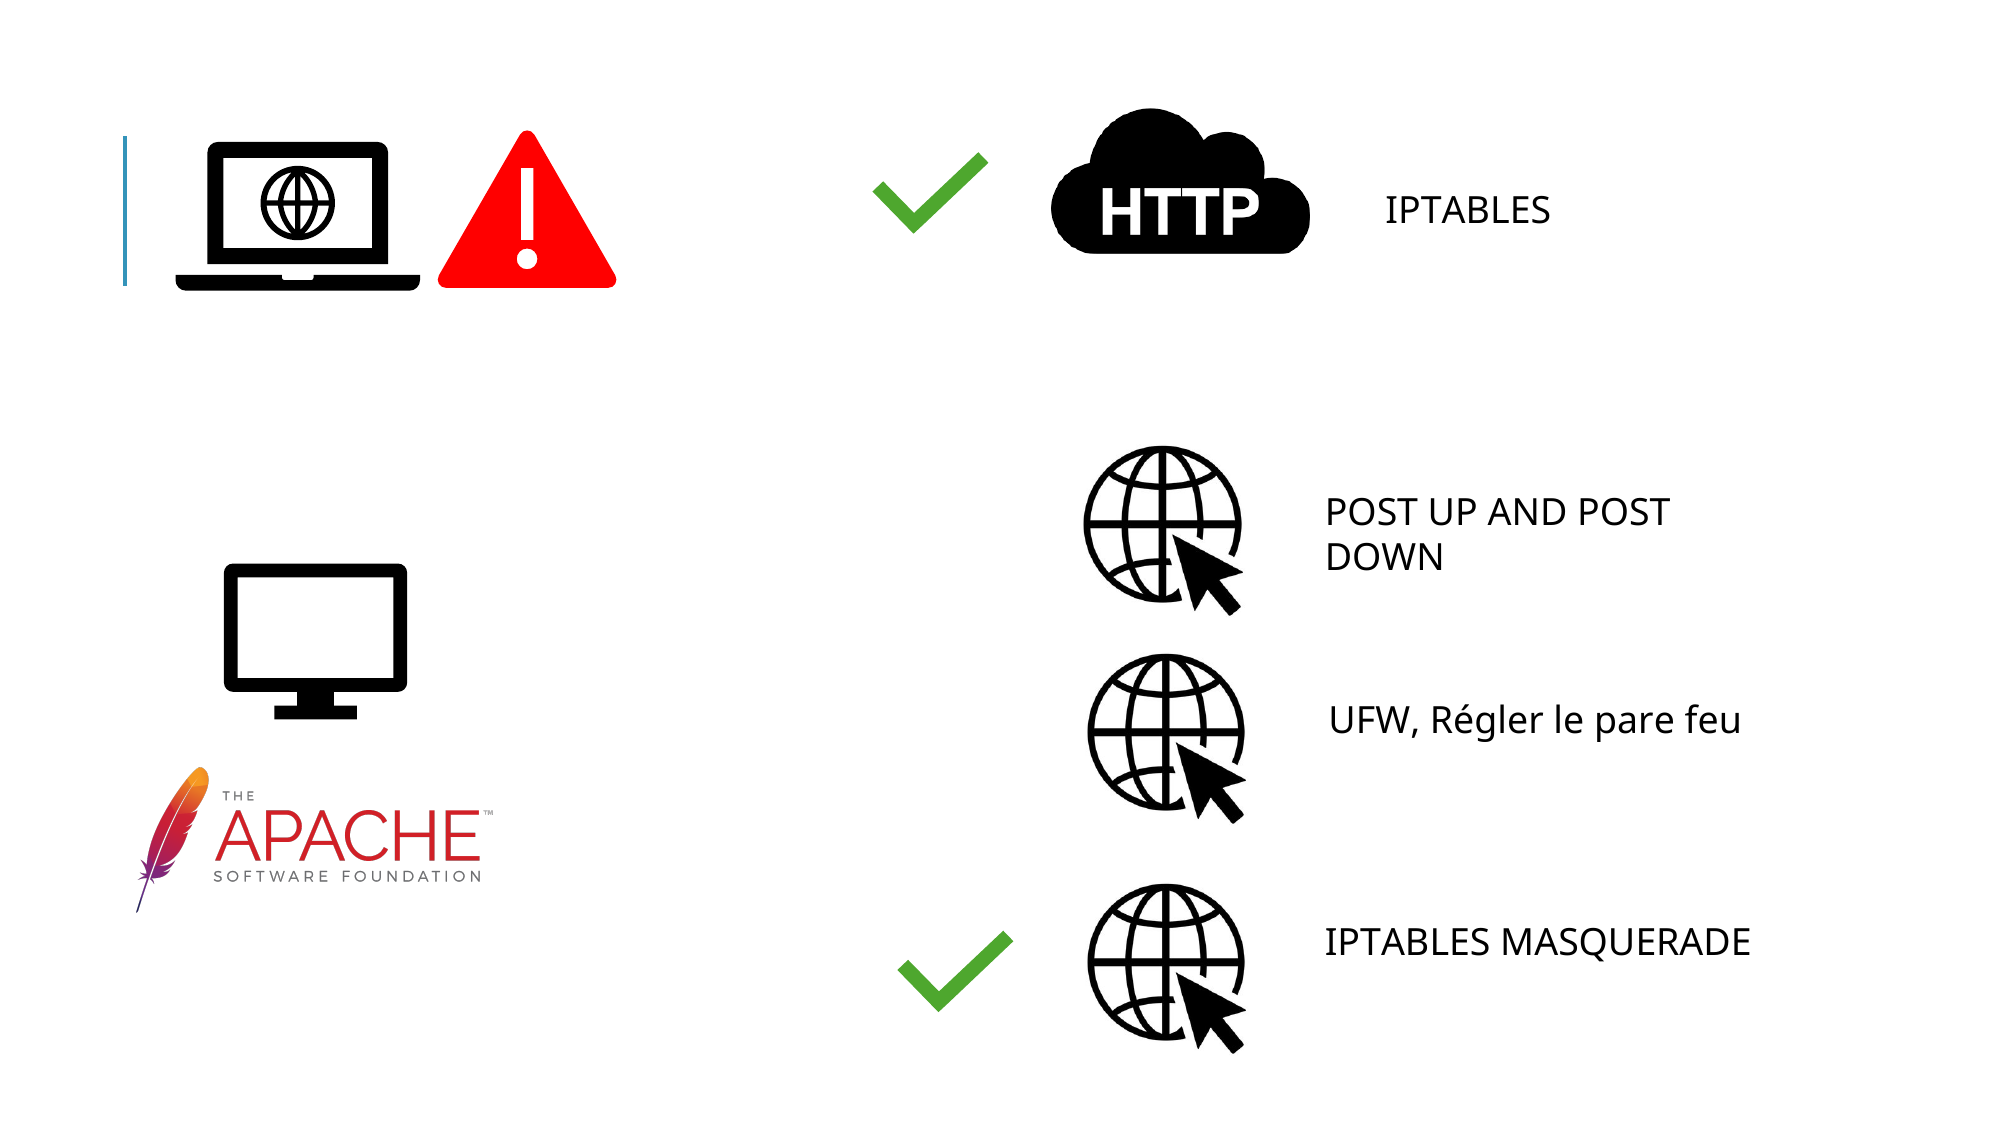

IPTABLES
POST UP AND POST DOWN
UFW, Régler le pare feu
IPTABLES MASQUERADE